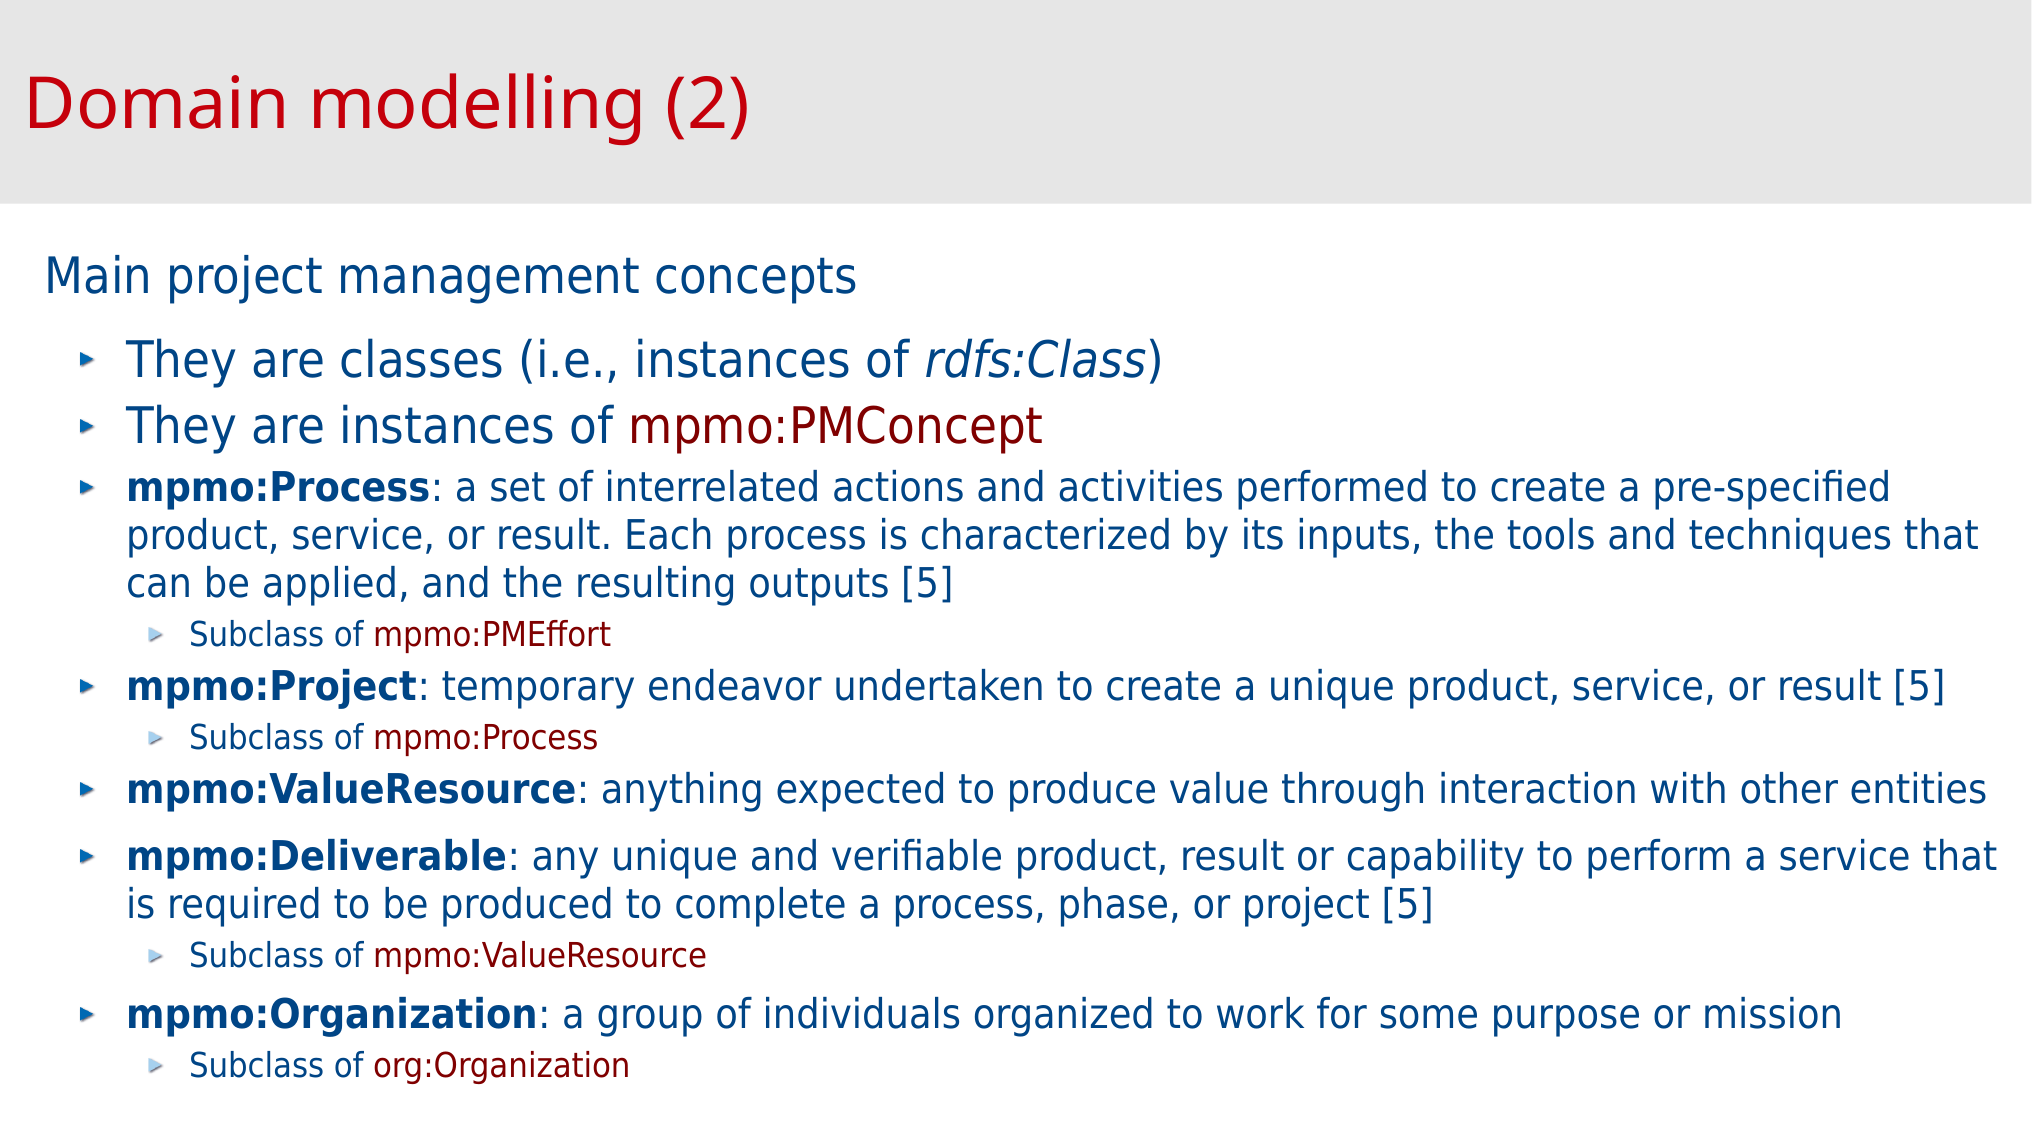

# Domain modelling (2)
Main project management concepts
They are classes (i.e., instances of rdfs:Class)
They are instances of mpmo:PMConcept
mpmo:Process: a set of interrelated actions and activities performed to create a pre-specified product, service, or result. Each process is characterized by its inputs, the tools and techniques that can be applied, and the resulting outputs [5]
Subclass of mpmo:PMEffort
mpmo:Project: temporary endeavor undertaken to create a unique product, service, or result [5]
Subclass of mpmo:Process
mpmo:ValueResource: anything expected to produce value through interaction with other entities
mpmo:Deliverable: any unique and verifiable product, result or capability to perform a service that is required to be produced to complete a process, phase, or project [5]
Subclass of mpmo:ValueResource
mpmo:Organization: a group of individuals organized to work for some purpose or mission
Subclass of org:Organization